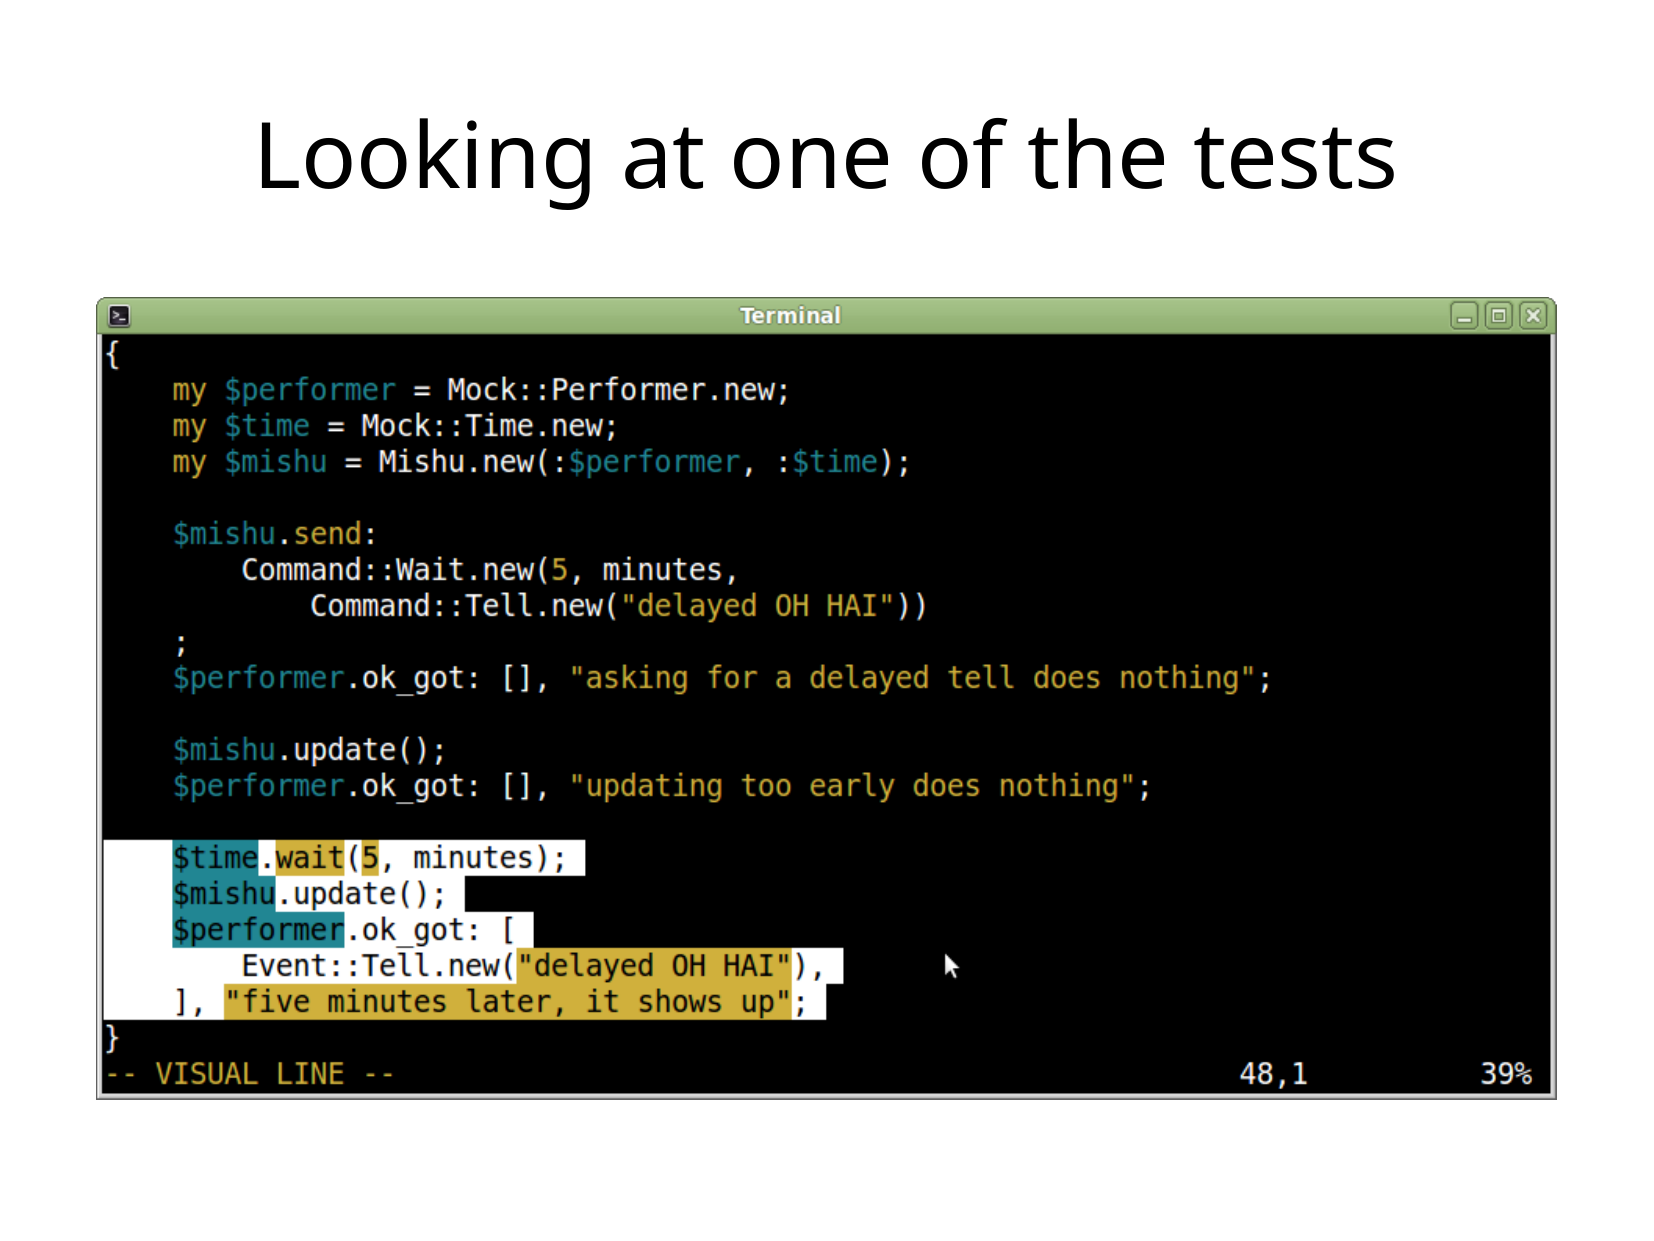

# Looking at one of the tests